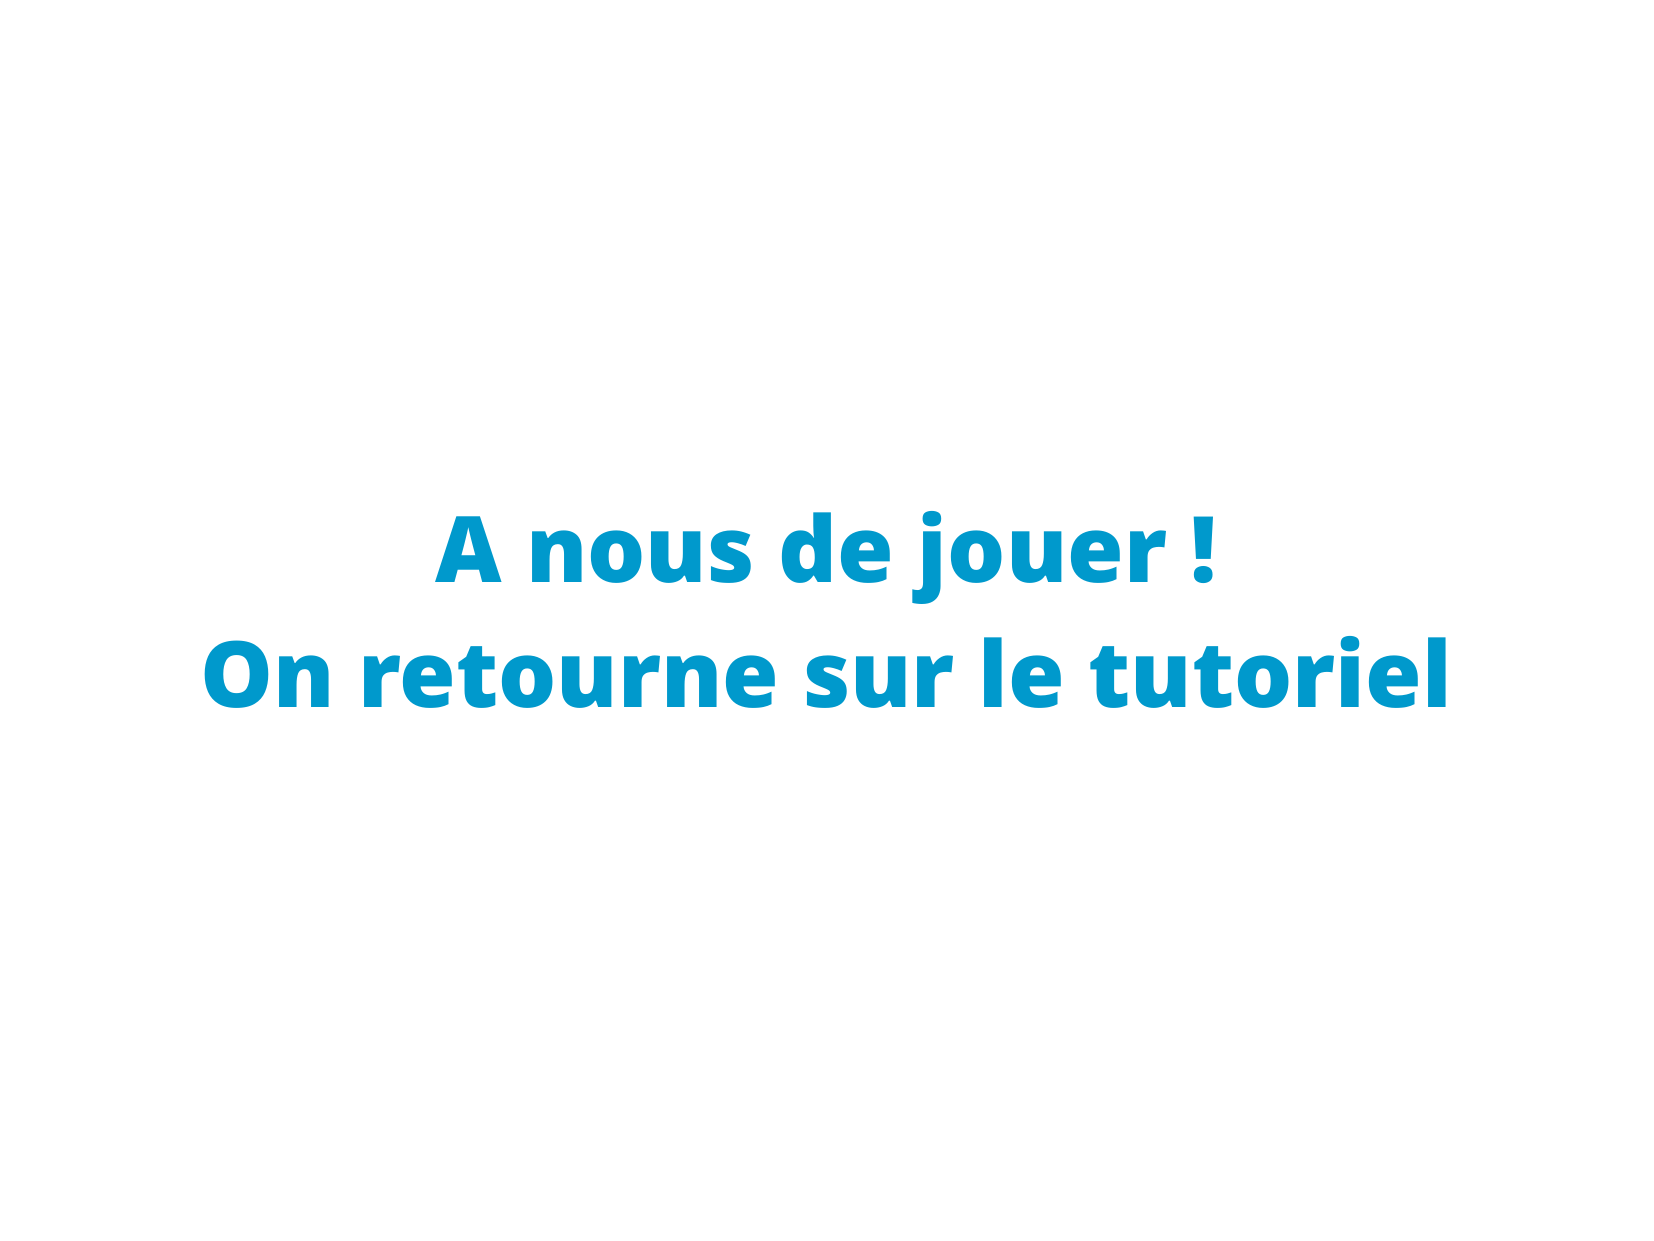

# A nous de jouer ! On retourne sur le tutoriel